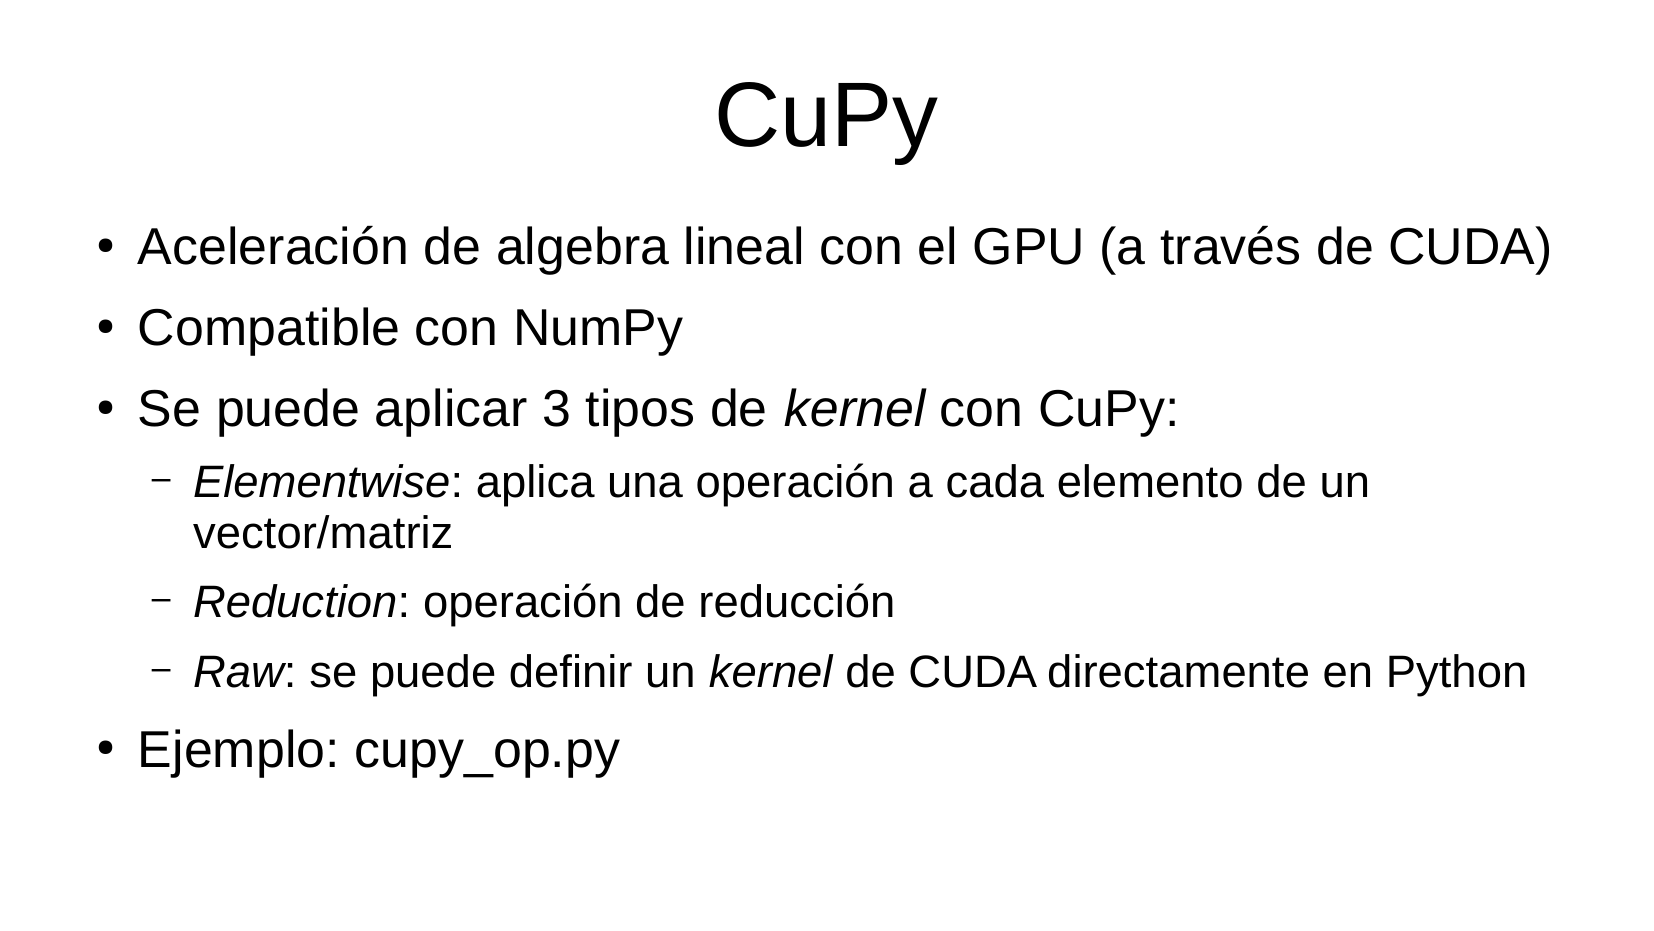

# CuPy
Aceleración de algebra lineal con el GPU (a través de CUDA)
Compatible con NumPy
Se puede aplicar 3 tipos de kernel con CuPy:
Elementwise: aplica una operación a cada elemento de un vector/matriz
Reduction: operación de reducción
Raw: se puede definir un kernel de CUDA directamente en Python
Ejemplo: cupy_op.py